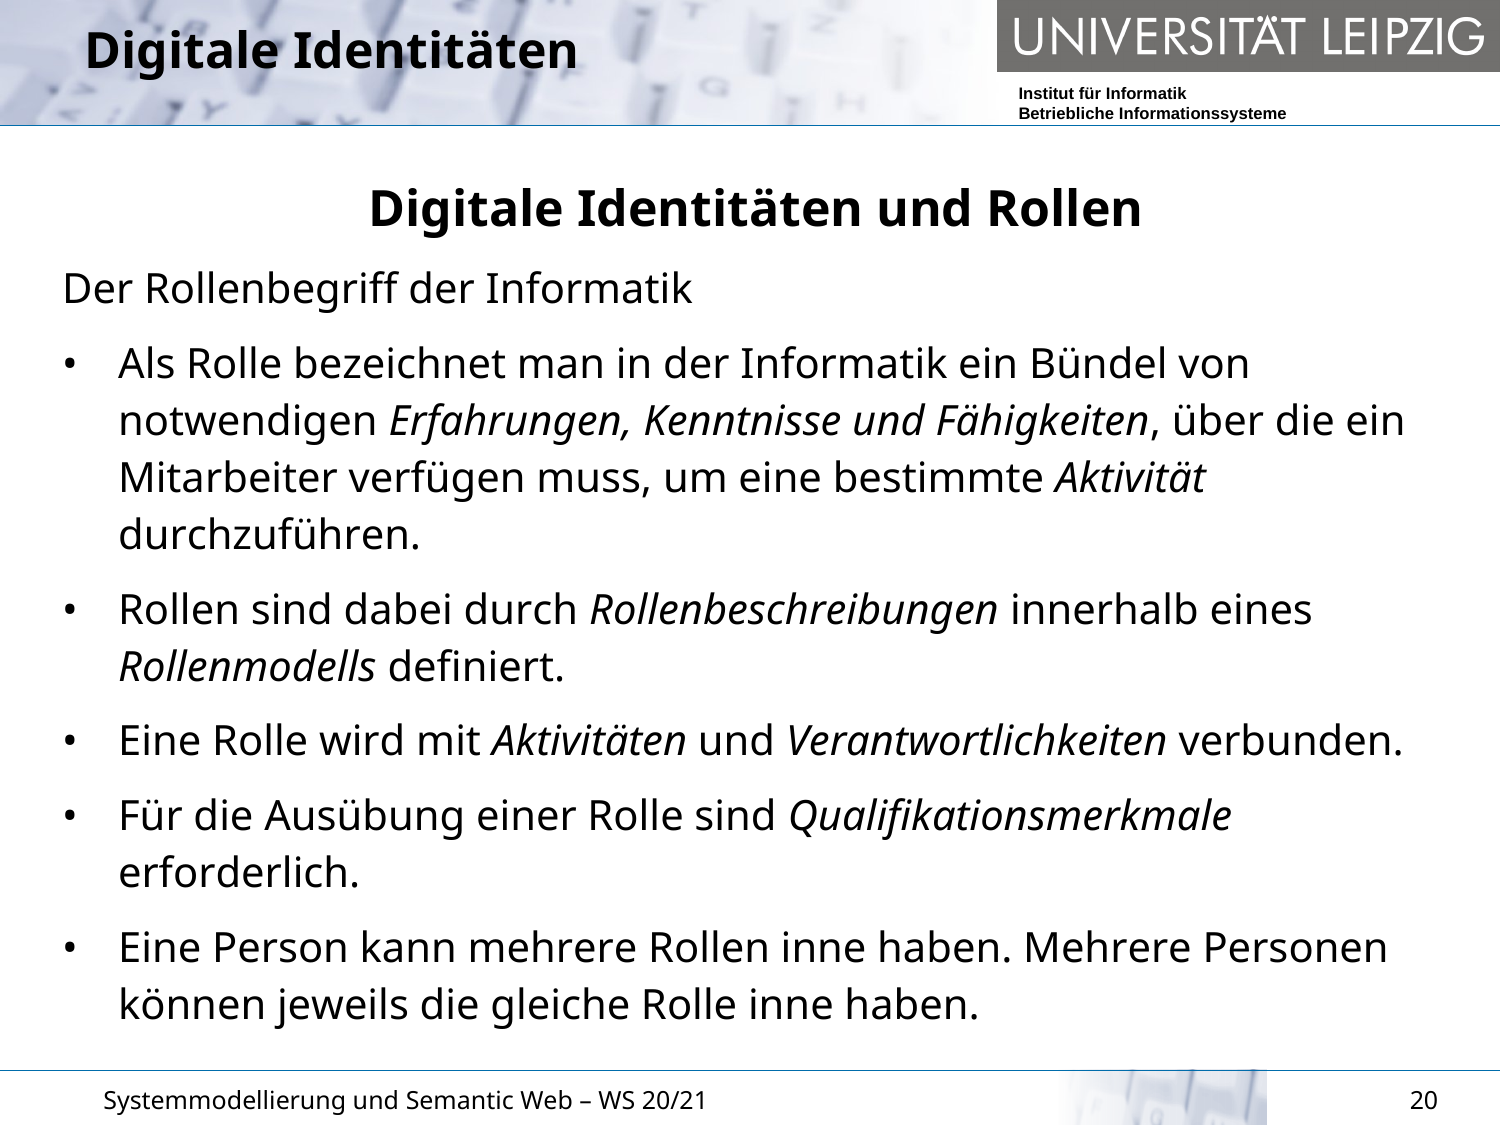

Digitale Identitäten
# Digitale Identitäten und Rollen
Der Rollenbegriff der Informatik
Als Rolle bezeichnet man in der Informatik ein Bündel von notwendigen Erfahrungen, Kenntnisse und Fähigkeiten, über die ein Mitarbeiter verfügen muss, um eine bestimmte Aktivität durchzuführen.
Rollen sind dabei durch Rollenbeschreibungen innerhalb eines Rollenmodells definiert.
Eine Rolle wird mit Aktivitäten und Verantwortlichkeiten verbunden.
Für die Ausübung einer Rolle sind Qualifikationsmerkmale erforderlich.
Eine Person kann mehrere Rollen inne haben. Mehrere Personen können jeweils die gleiche Rolle inne haben.
Systemmodellierung und Semantic Web – WS 20/21
20